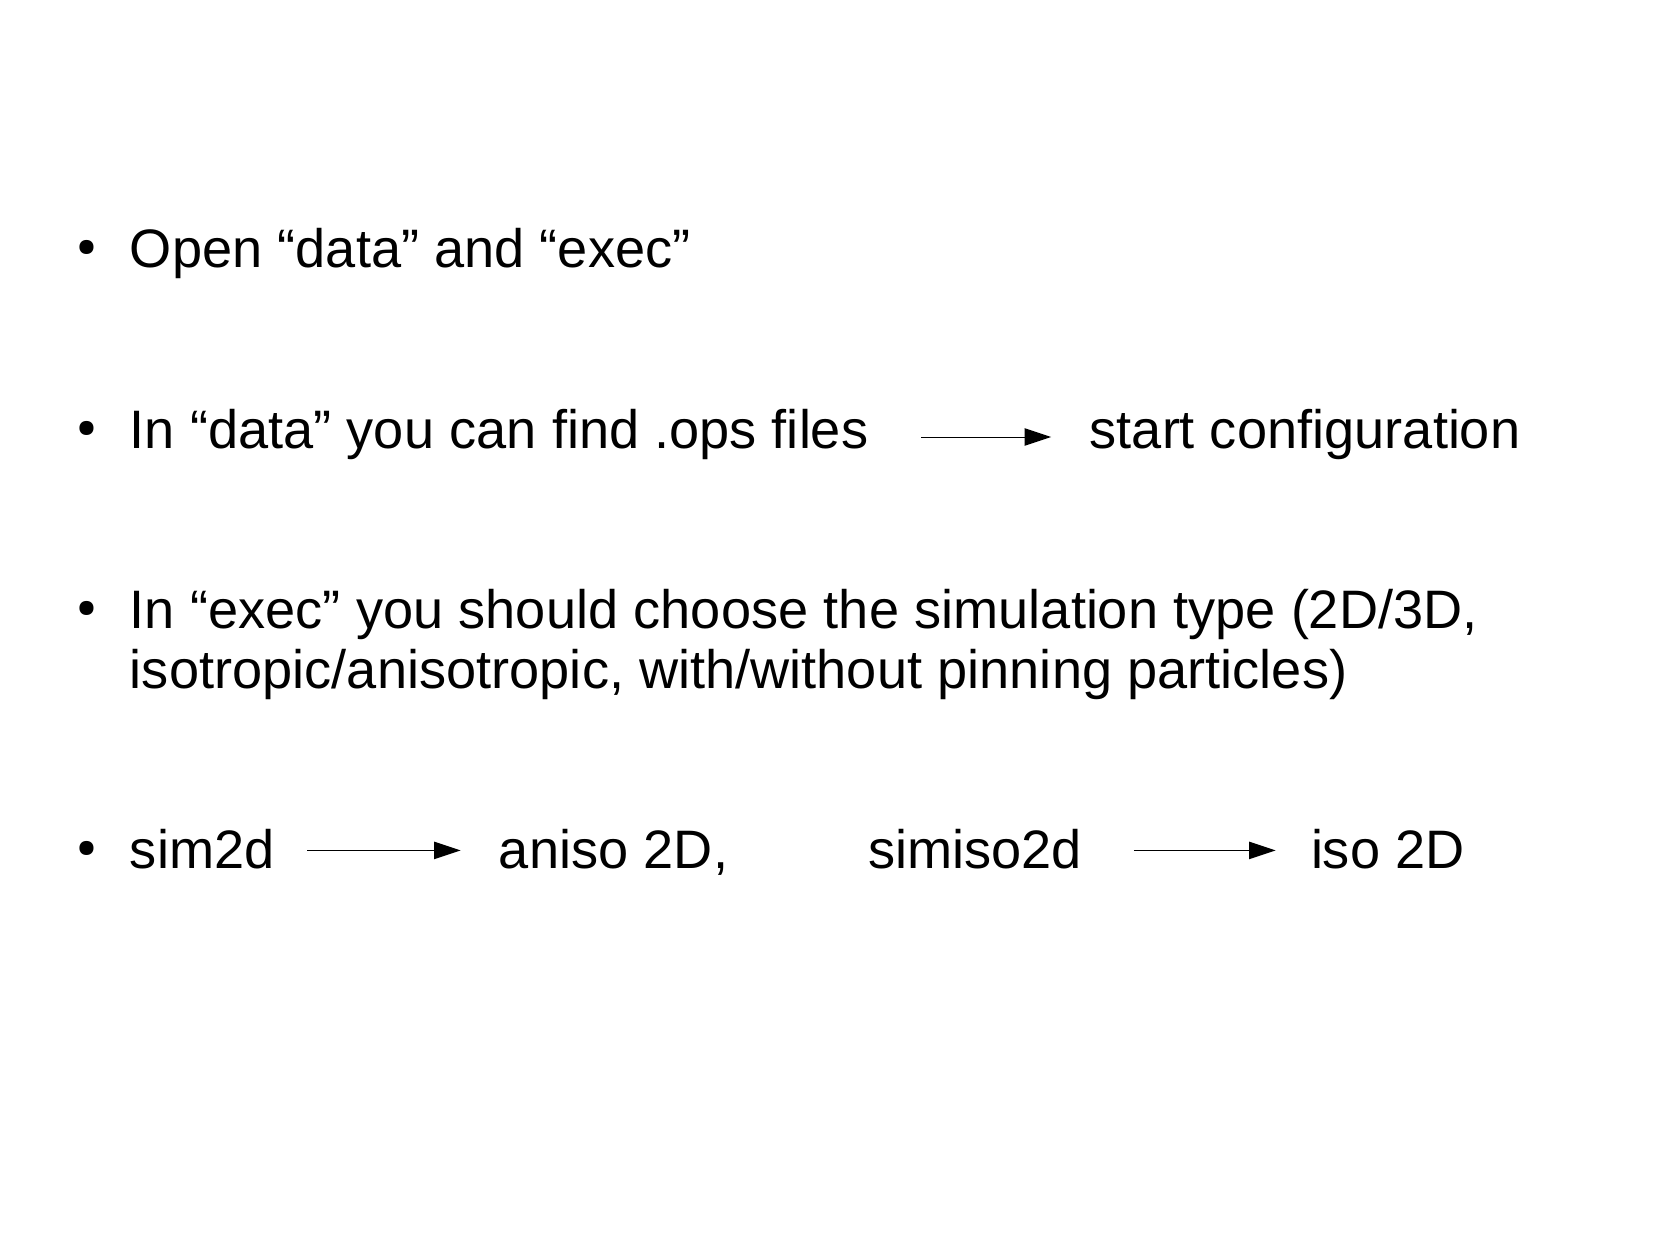

# Open “data” and “exec”
In “data” you can find .ops files			start configuration
In “exec” you should choose the simulation type (2D/3D, isotropic/anisotropic, with/without pinning particles)
sim2d				aniso 2D,		simiso2d				iso 2D